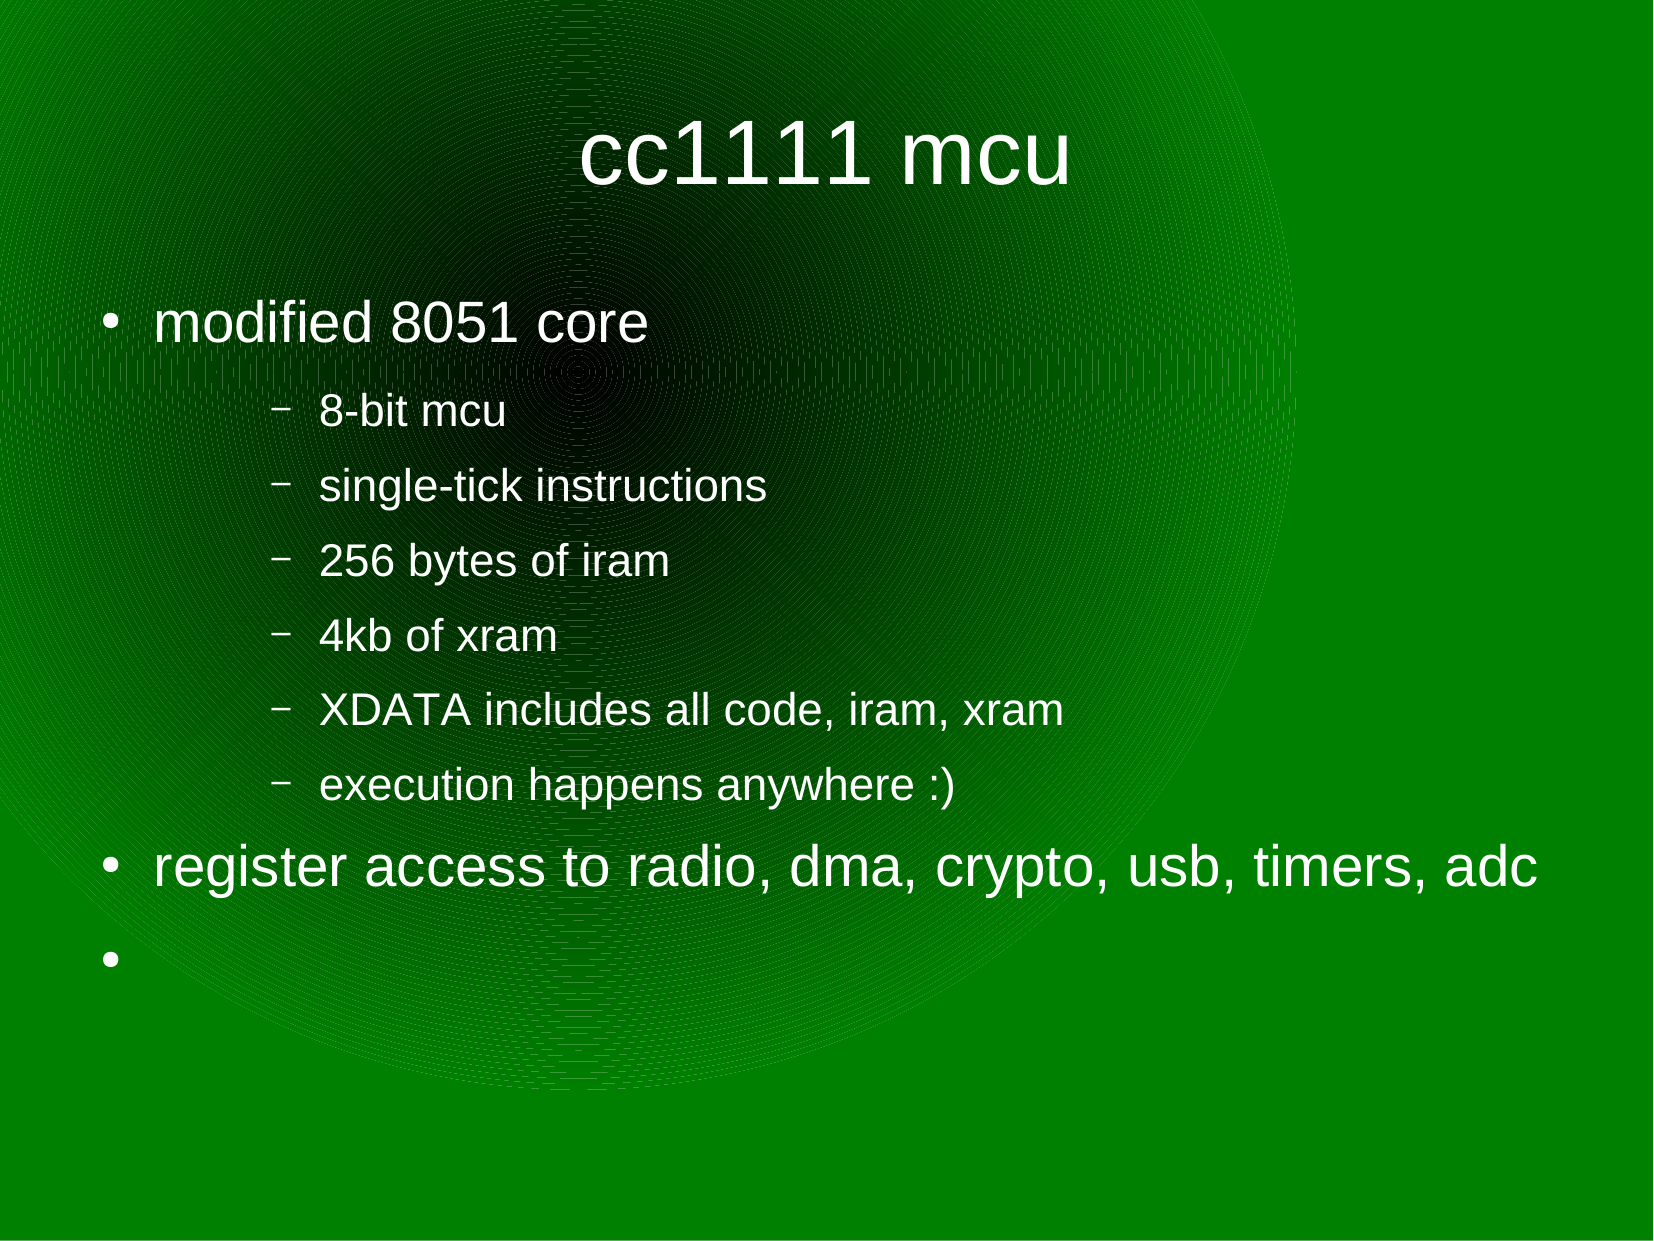

# cc1111 mcu
modified 8051 core
8-bit mcu
single-tick instructions
256 bytes of iram
4kb of xram
XDATA includes all code, iram, xram
execution happens anywhere :)
register access to radio, dma, crypto, usb, timers, adc